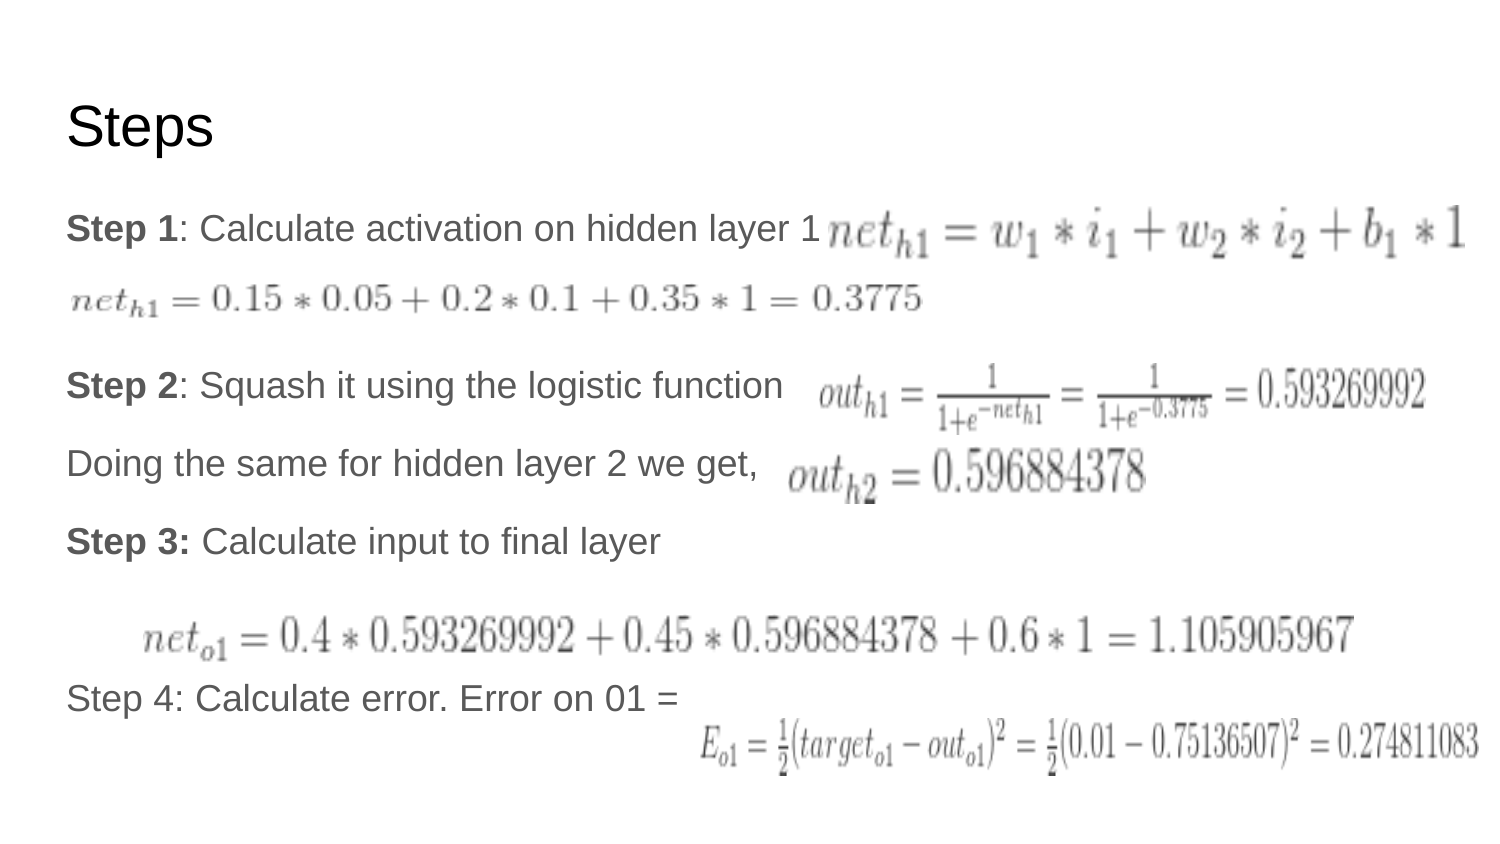

# Steps
Step 1: Calculate activation on hidden layer 1
Step 2: Squash it using the logistic function
Doing the same for hidden layer 2 we get,
Step 3: Calculate input to final layer
Step 4: Calculate error. Error on 01 =